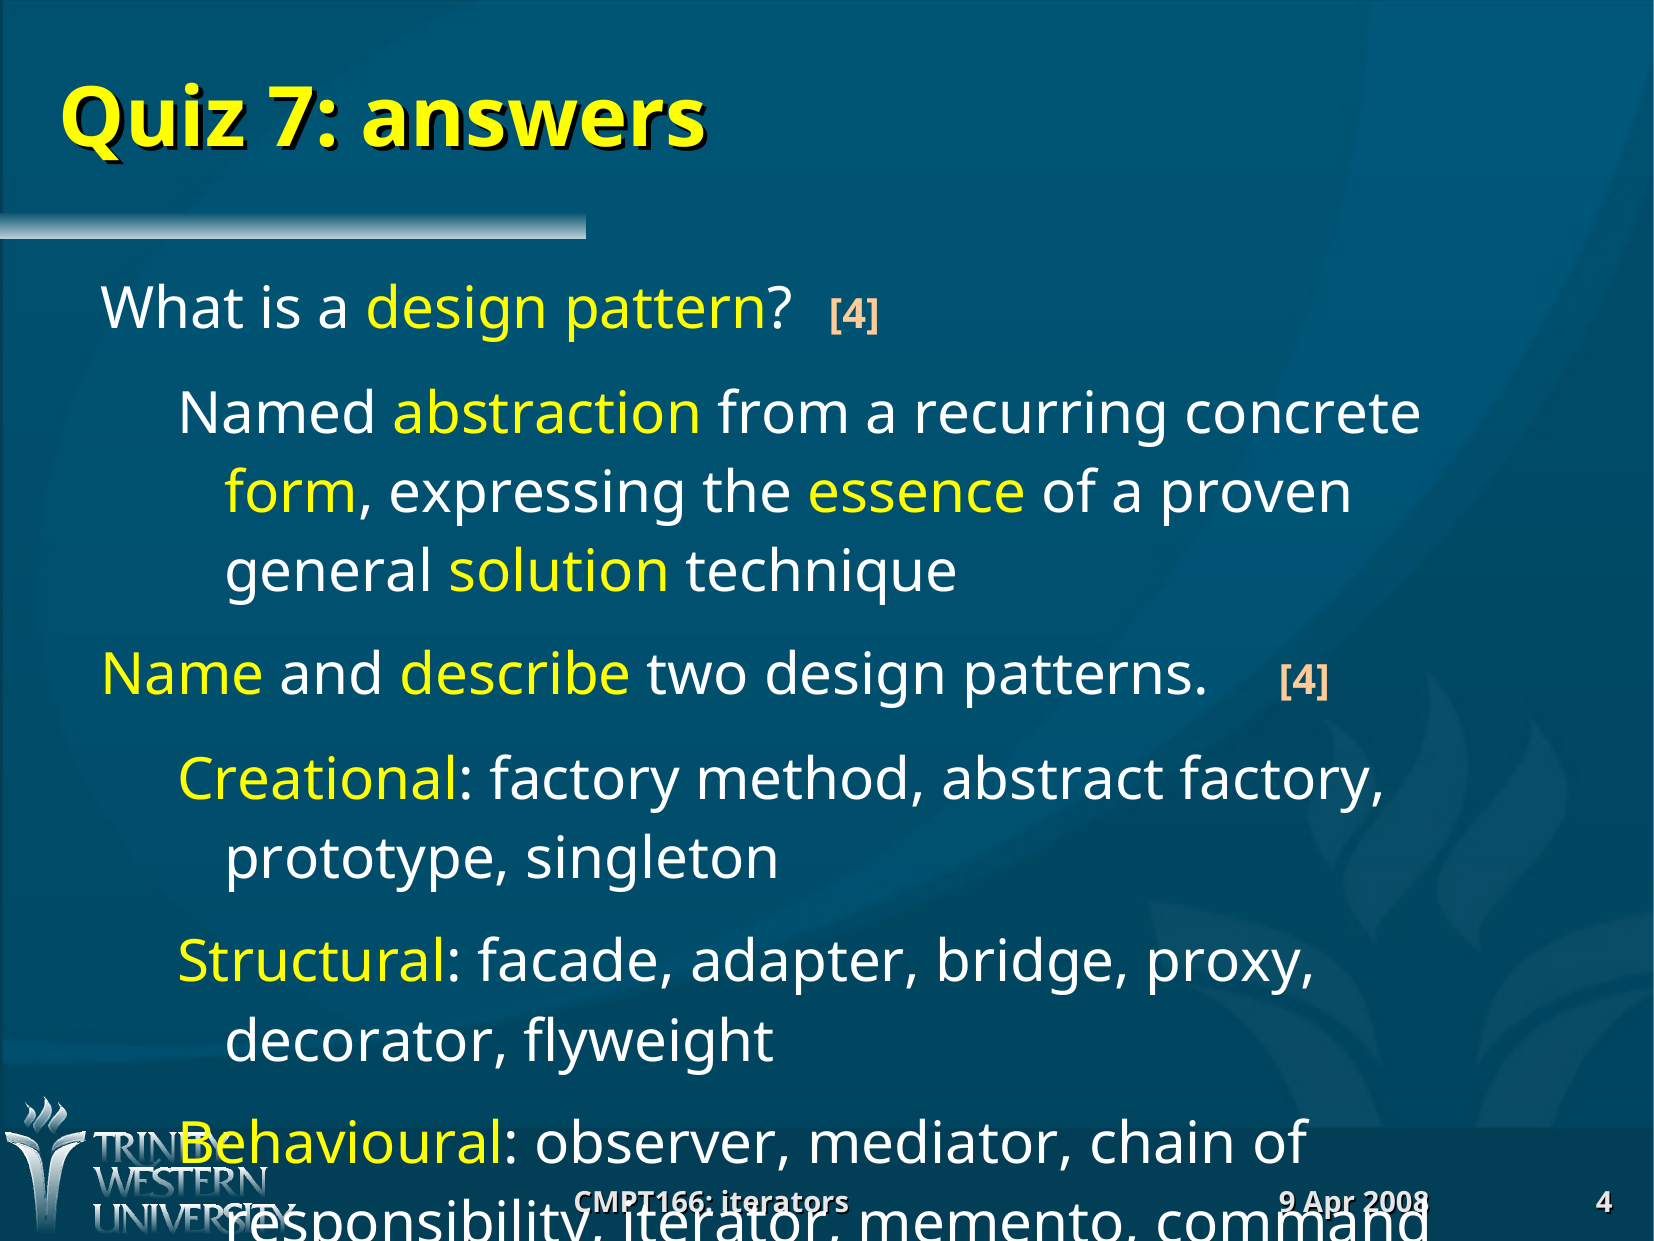

# Quiz 7: answers
What is a design pattern?	[4]
Named abstraction from a recurring concrete form, expressing the essence of a proven general solution technique
Name and describe two design patterns.	[4]
Creational: factory method, abstract factory, prototype, singleton
Structural: facade, adapter, bridge, proxy, decorator, flyweight
Behavioural: observer, mediator, chain of responsibility, iterator, memento, command
CMPT166: iterators
9 Apr 2008
4